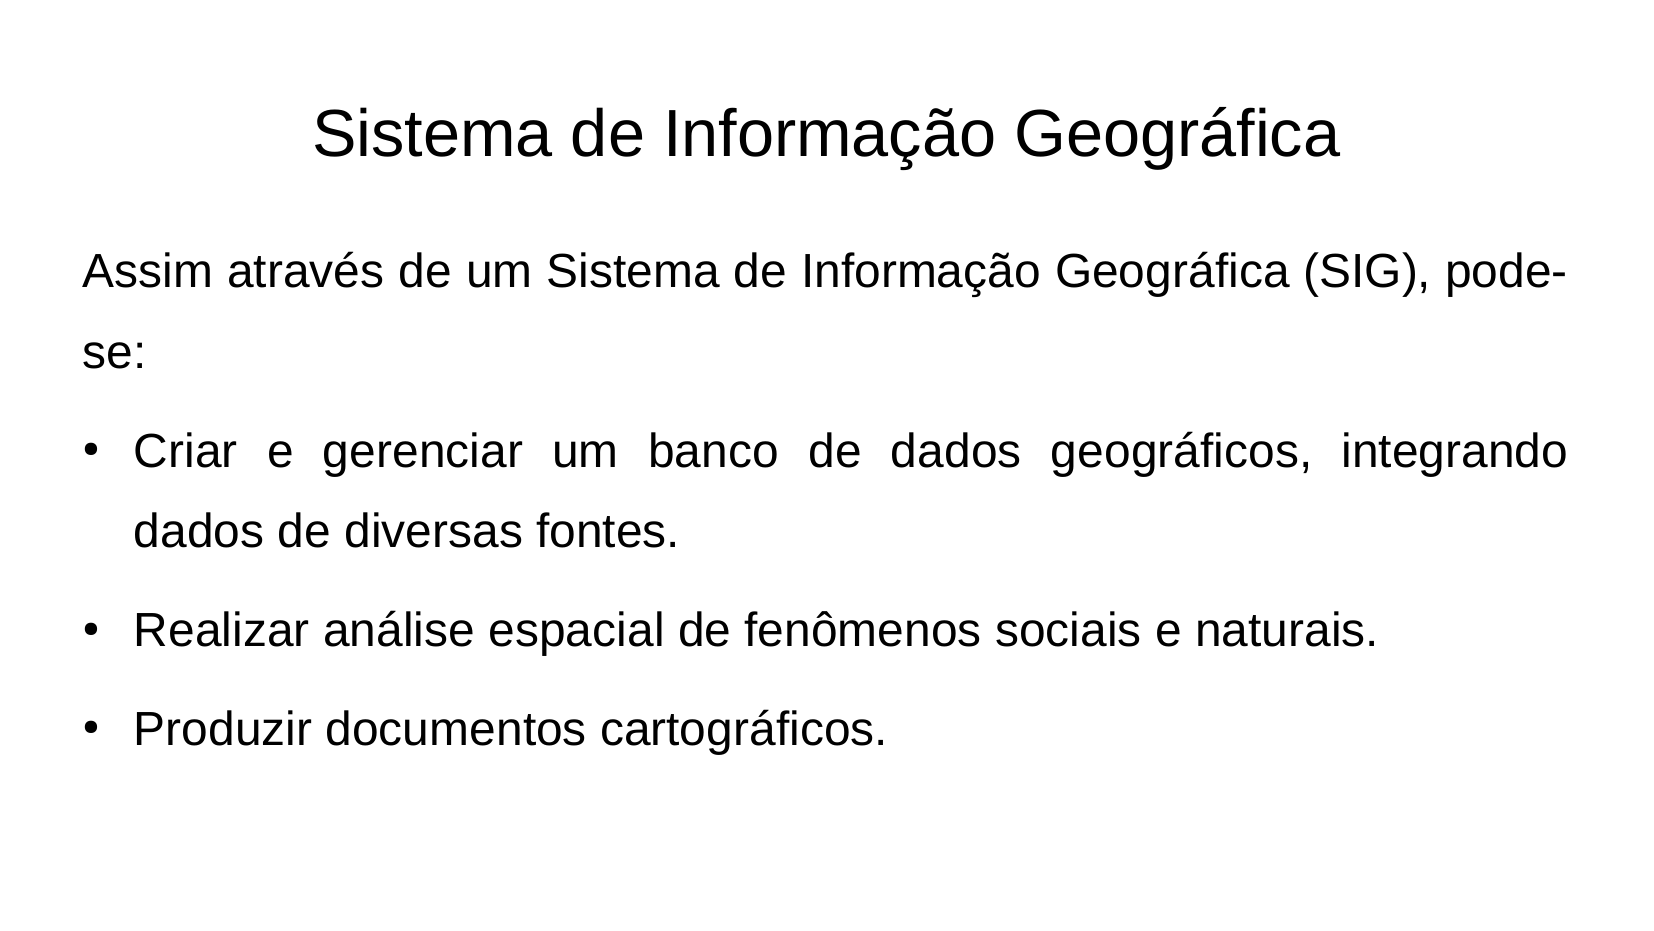

# Sistema de Informação Geográfica
Assim através de um Sistema de Informação Geográfica (SIG), pode-se:
Criar e gerenciar um banco de dados geográficos, integrando dados de diversas fontes.
Realizar análise espacial de fenômenos sociais e naturais.
Produzir documentos cartográficos.